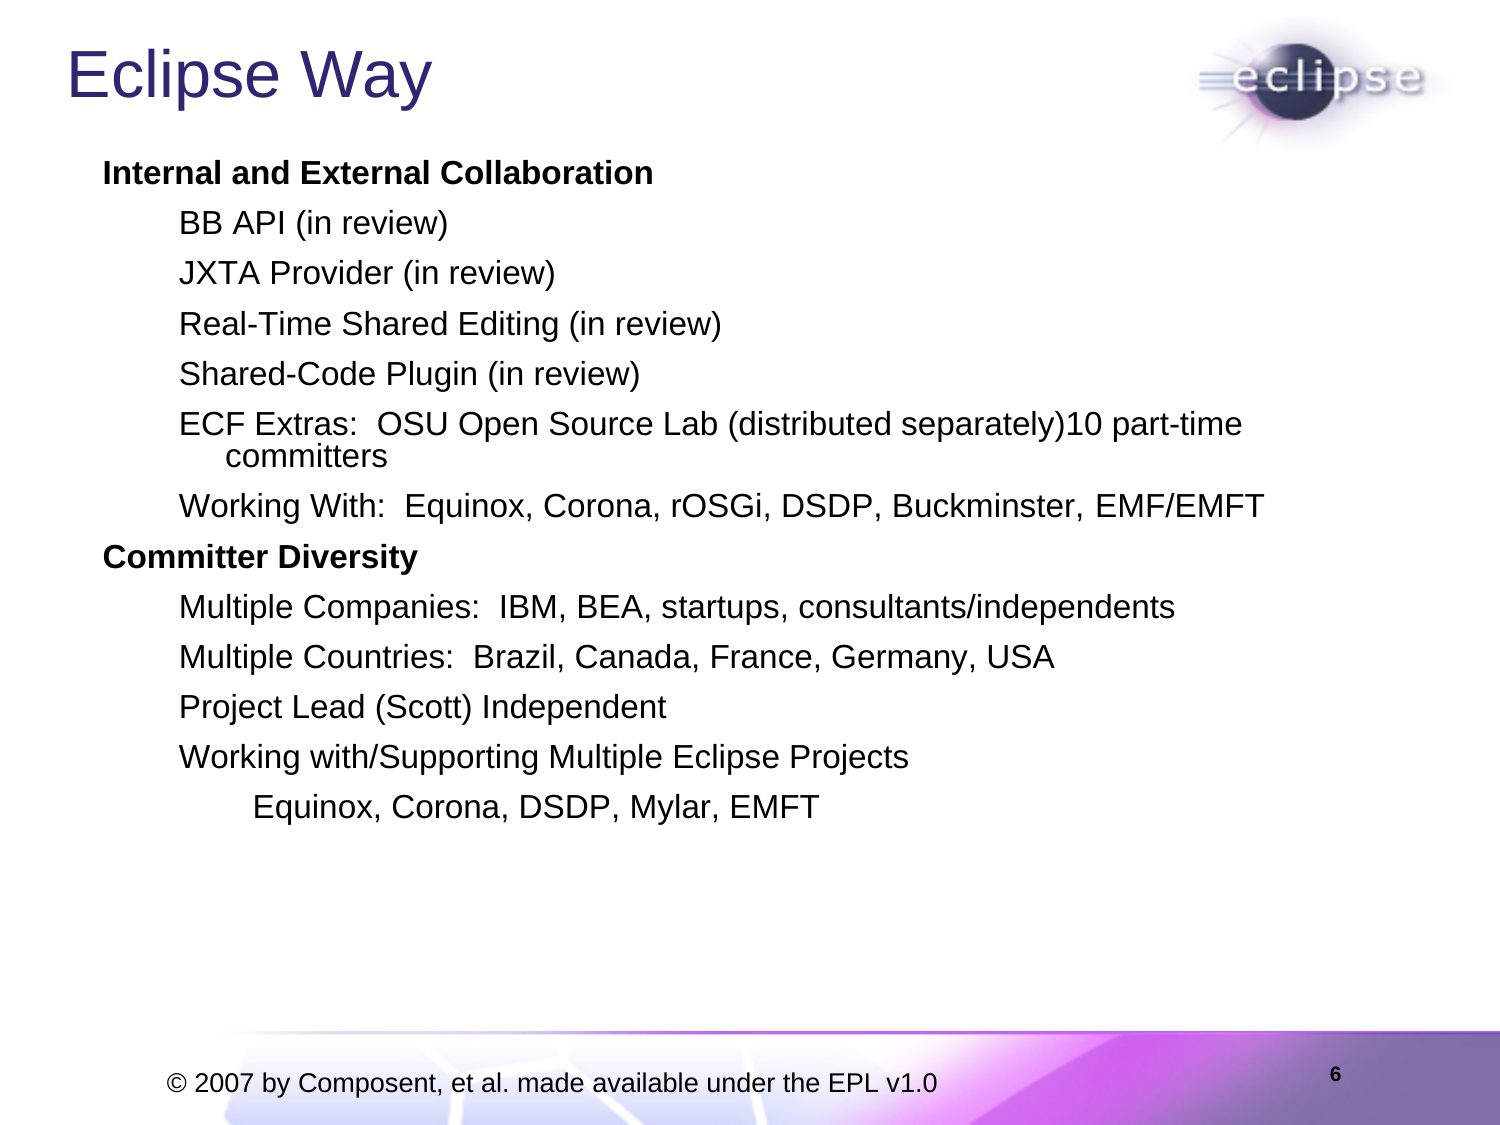

# Eclipse Way
Internal and External Collaboration
BB API (in review)
JXTA Provider (in review)
Real-Time Shared Editing (in review)
Shared-Code Plugin (in review)
ECF Extras: OSU Open Source Lab (distributed separately)10 part-time committers
Working With: Equinox, Corona, rOSGi, DSDP, Buckminster, EMF/EMFT
Committer Diversity
Multiple Companies: IBM, BEA, startups, consultants/independents
Multiple Countries: Brazil, Canada, France, Germany, USA
Project Lead (Scott) Independent
Working with/Supporting Multiple Eclipse Projects
Equinox, Corona, DSDP, Mylar, EMFT
6